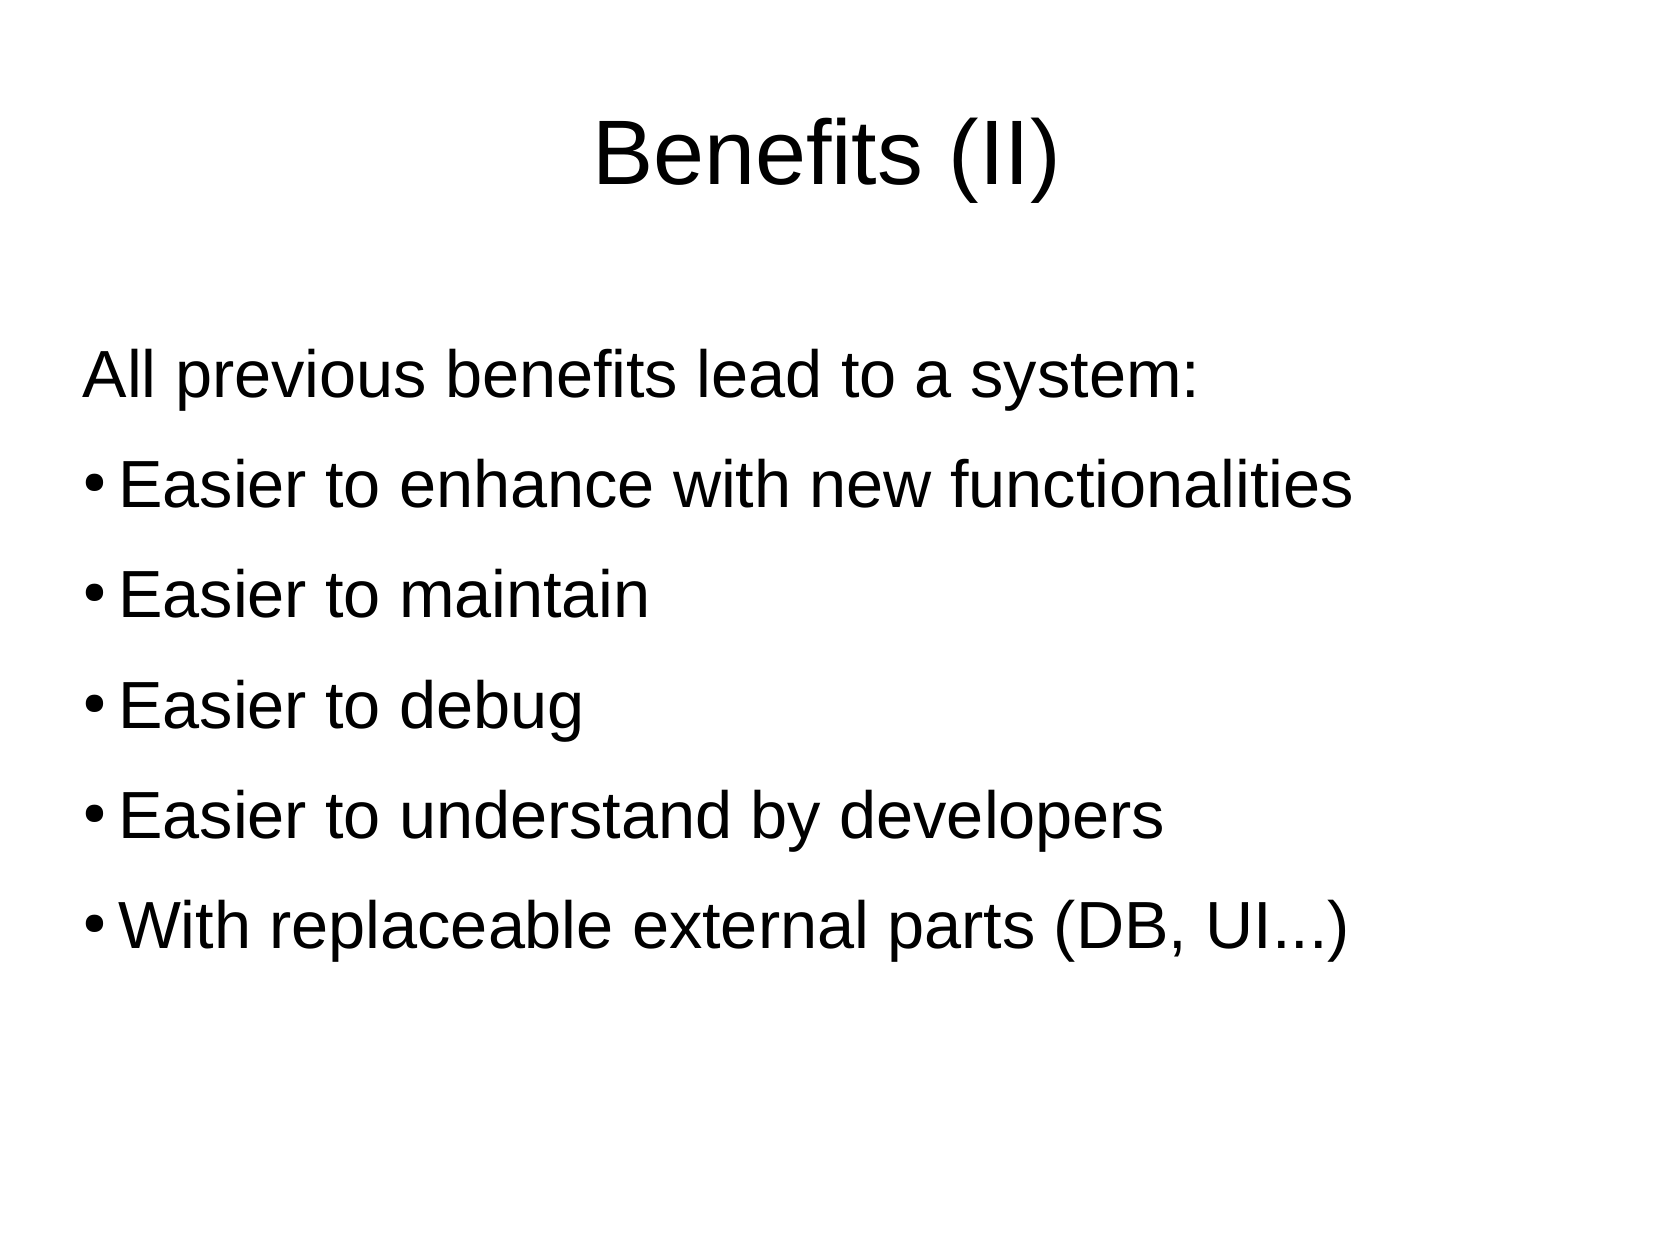

# Benefits (II)
All previous benefits lead to a system:
Easier to enhance with new functionalities
Easier to maintain
Easier to debug
Easier to understand by developers
With replaceable external parts (DB, UI...)